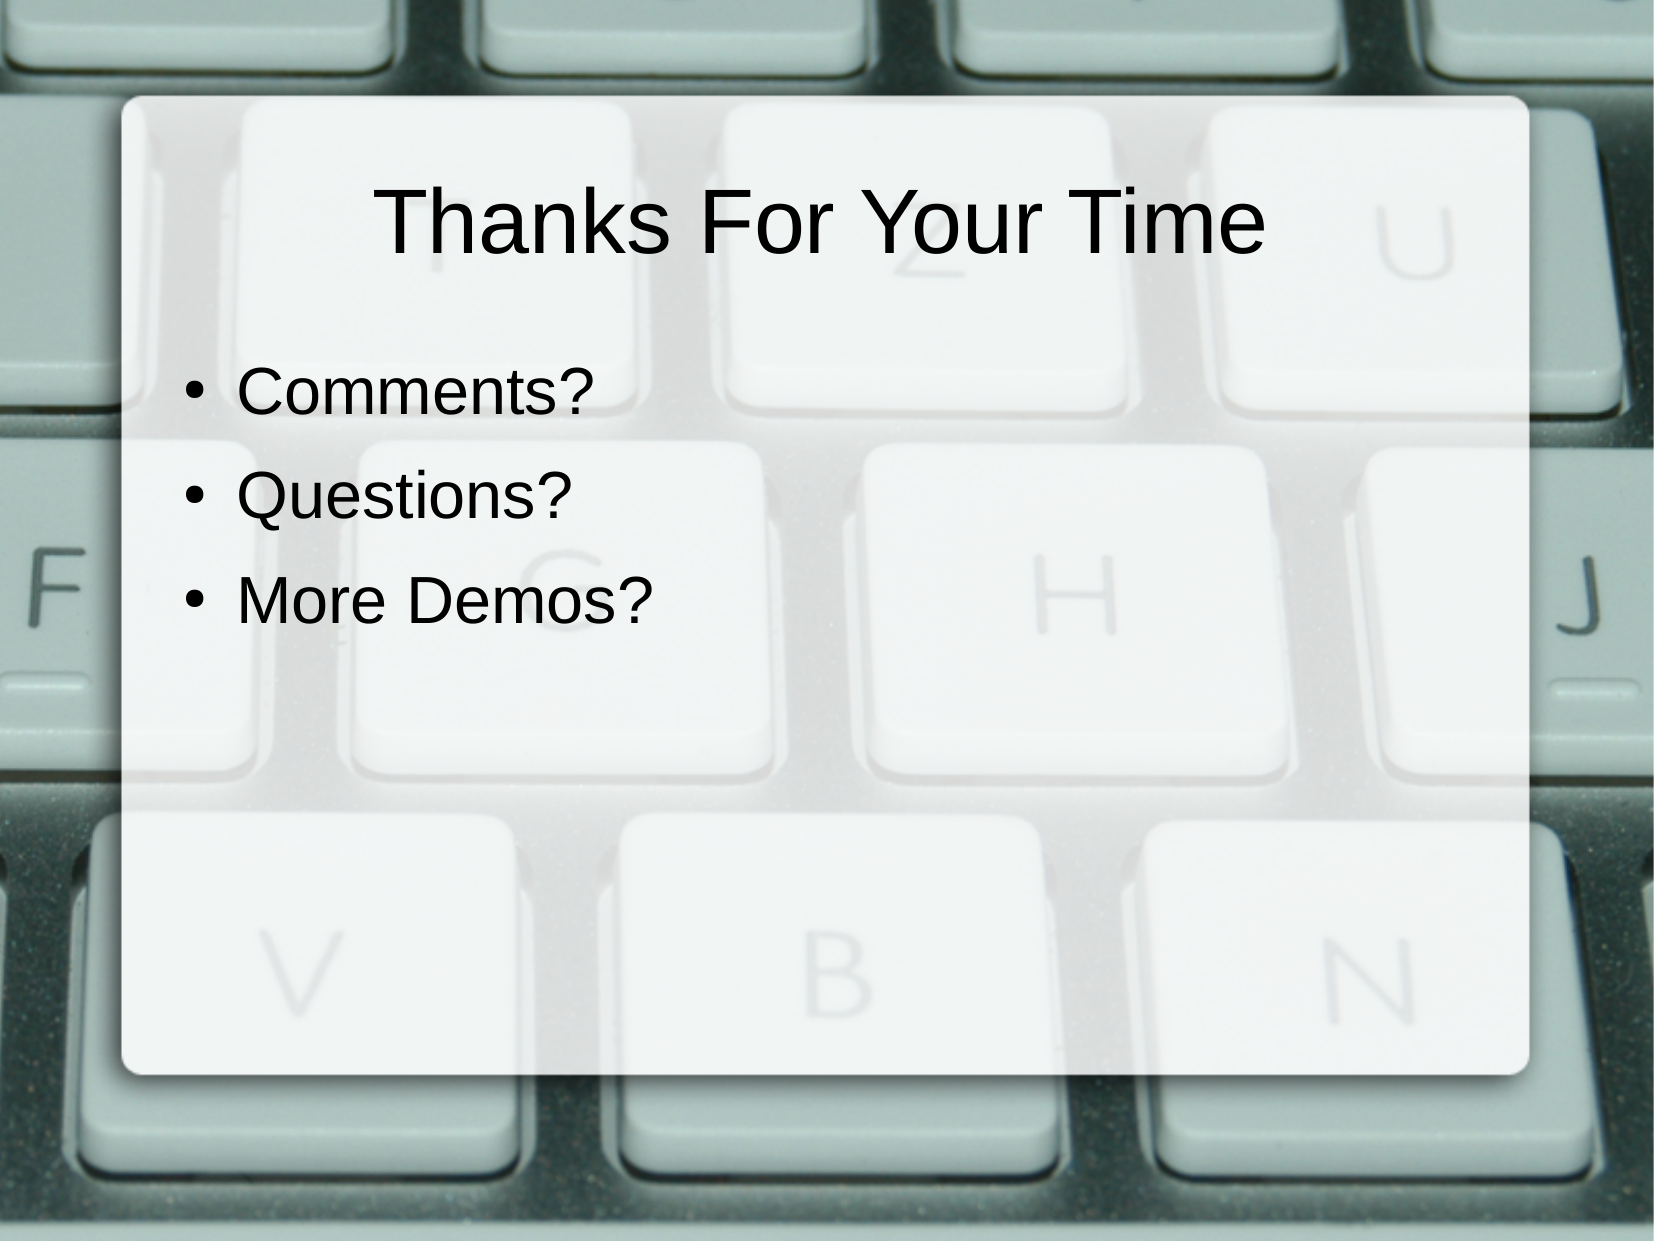

# Thanks For Your Time
Comments?
Questions?
More Demos?